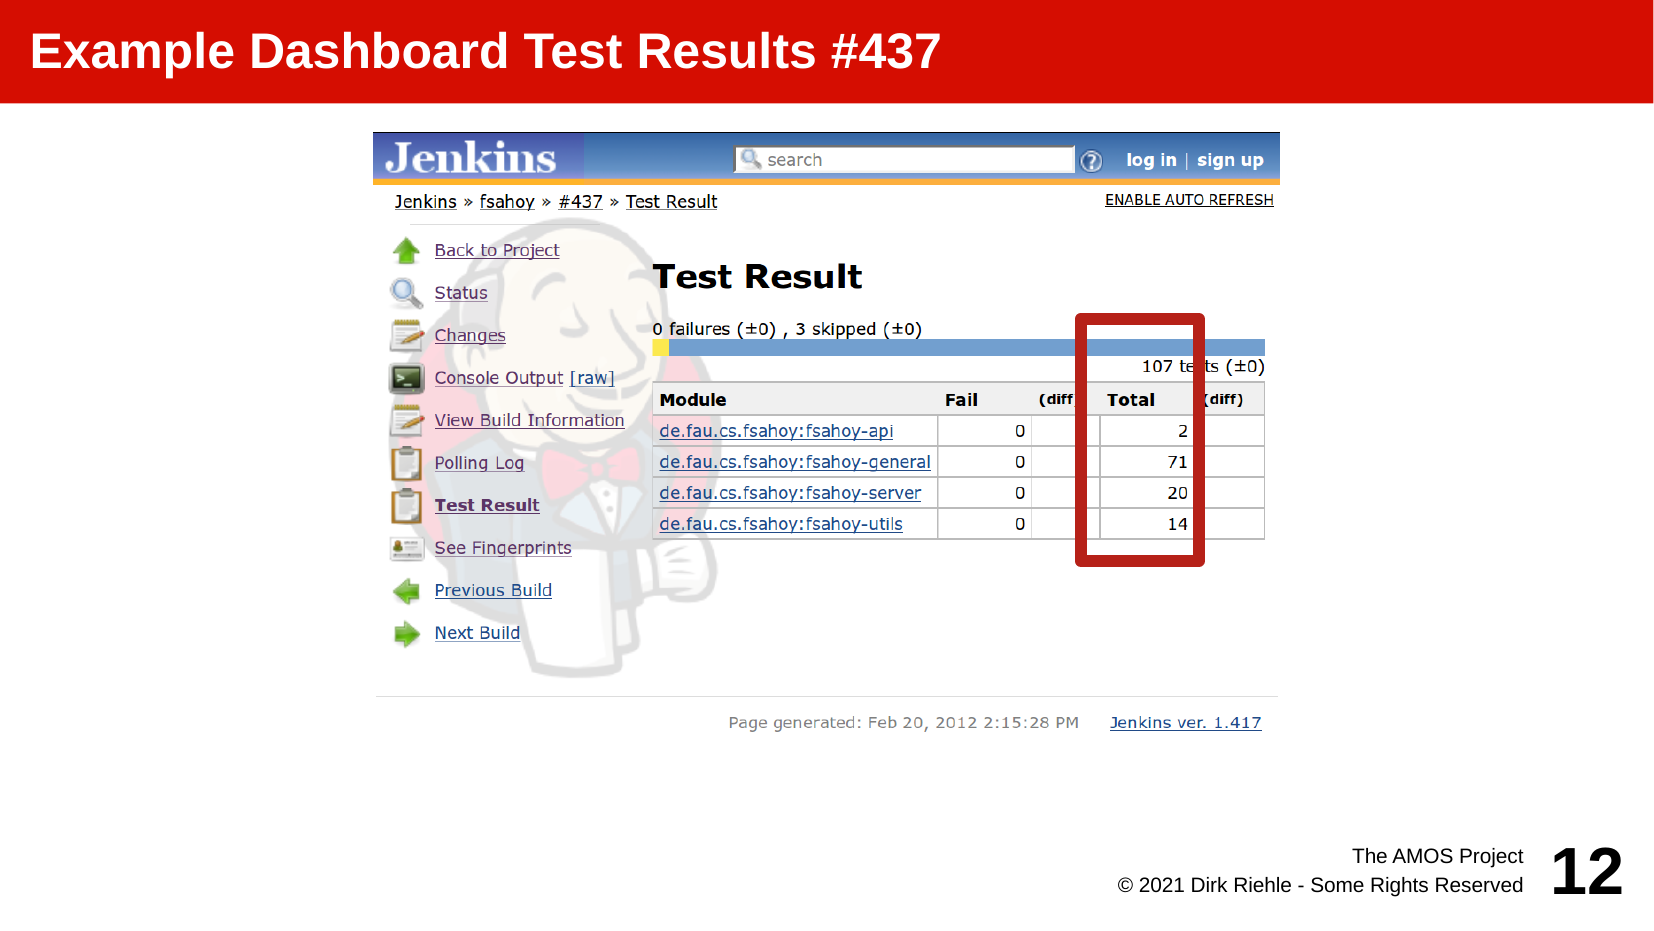

# Example Dashboard Test Results #437
The AMOS Project
12
© 2021 Dirk Riehle - Some Rights Reserved